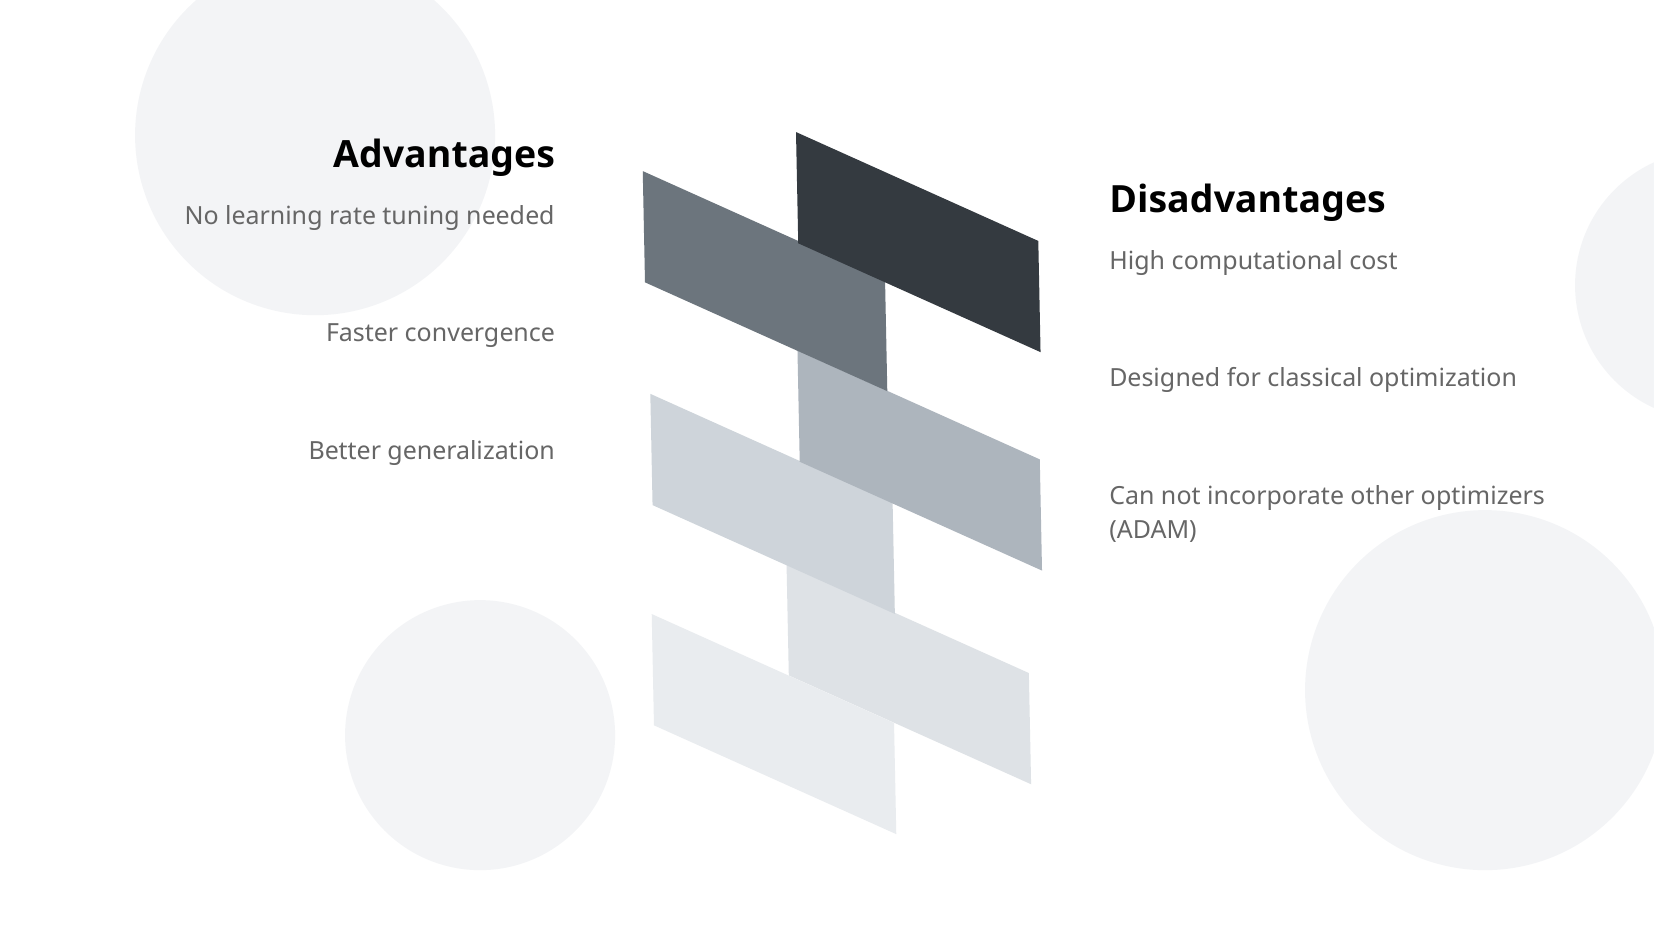

Advantages
Disadvantages
No learning rate tuning needed
Faster convergence
 Better generalization
High computational cost
Designed for classical optimization
Can not incorporate other optimizers (ADAM)